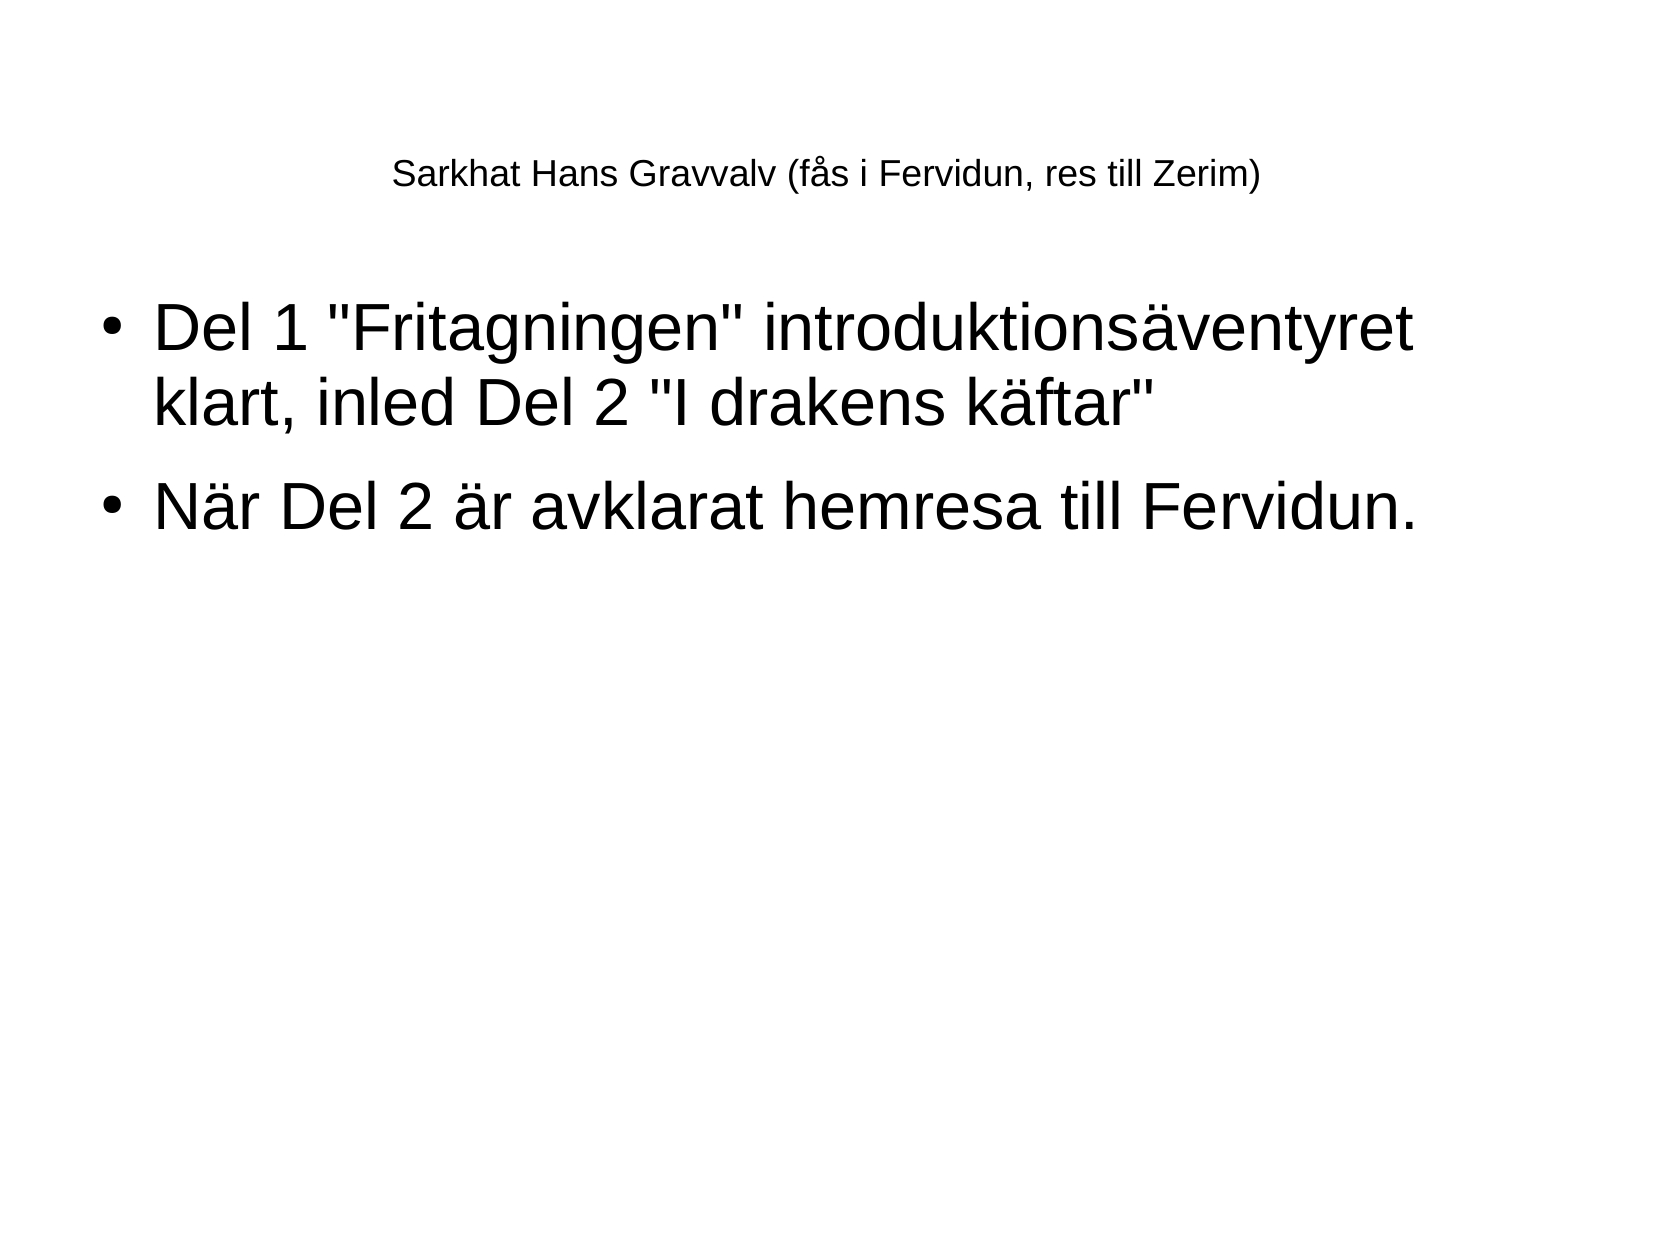

# Sarkhat Hans Gravvalv (fås i Fervidun, res till Zerim)
Del 1 "Fritagningen" introduktionsäventyret klart, inled Del 2 "I drakens käftar"
När Del 2 är avklarat hemresa till Fervidun.